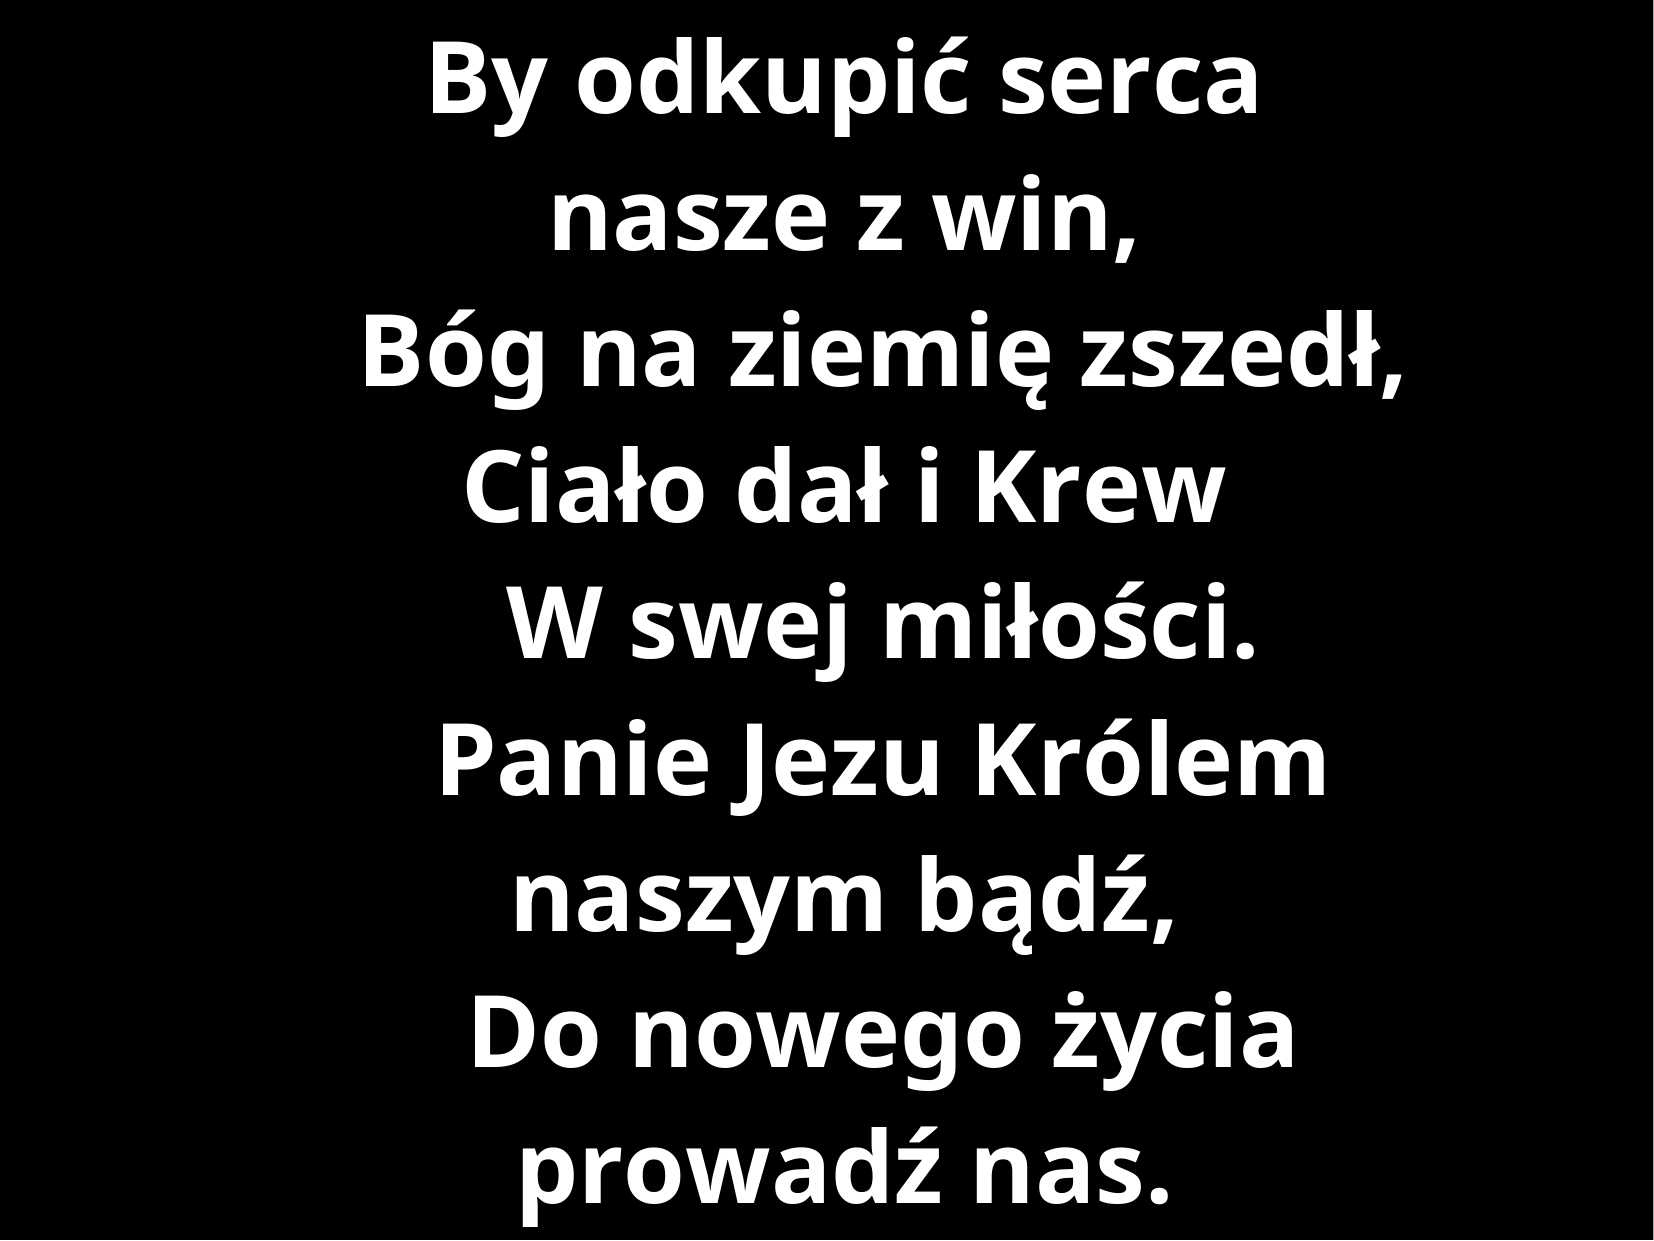

# By odkupić serca
nasze z win,
 Bóg na ziemię zszedł,
Ciało dał i Krew
 W swej miłości.
 Panie Jezu Królem
naszym bądź,
 Do nowego życia
prowadź nas.